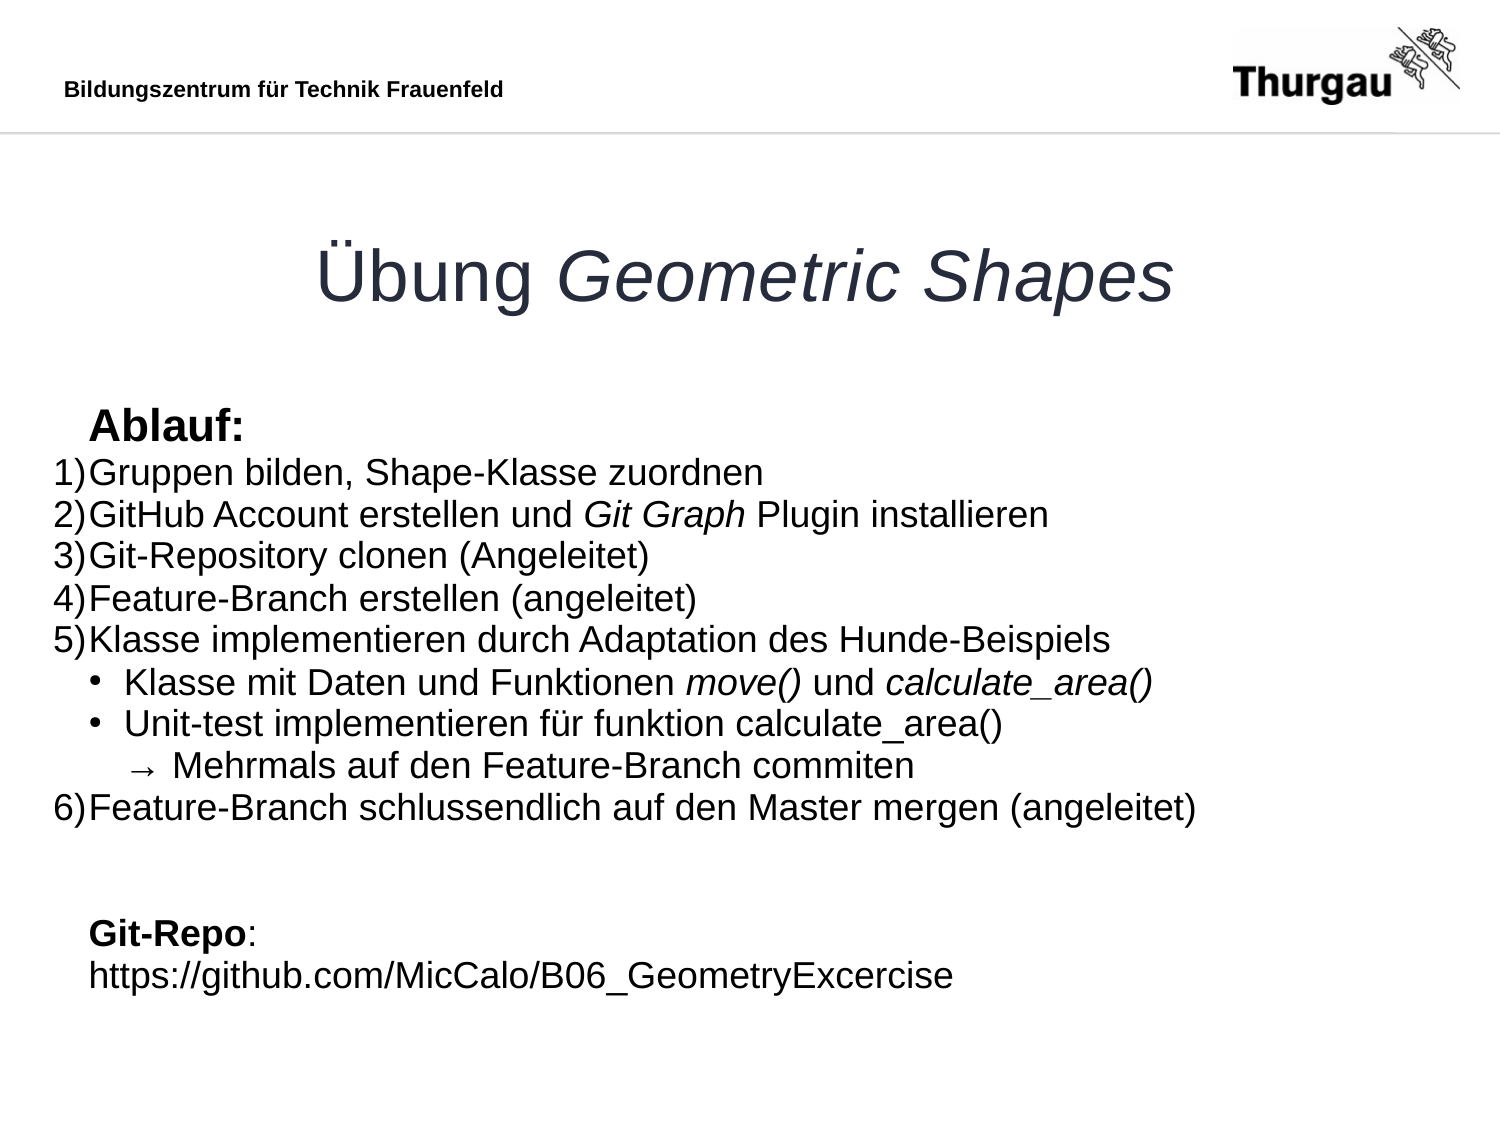

Bildungszentrum für Technik Frauenfeld
Übung Geometric Shapes
Ablauf:
Gruppen bilden, Shape-Klasse zuordnen
GitHub Account erstellen und Git Graph Plugin installieren
Git-Repository clonen (Angeleitet)
Feature-Branch erstellen (angeleitet)
Klasse implementieren durch Adaptation des Hunde-Beispiels
Klasse mit Daten und Funktionen move() und calculate_area()
Unit-test implementieren für funktion calculate_area()
→ Mehrmals auf den Feature-Branch commiten
Feature-Branch schlussendlich auf den Master mergen (angeleitet)
Git-Repo:
https://github.com/MicCalo/B06_GeometryExcercise